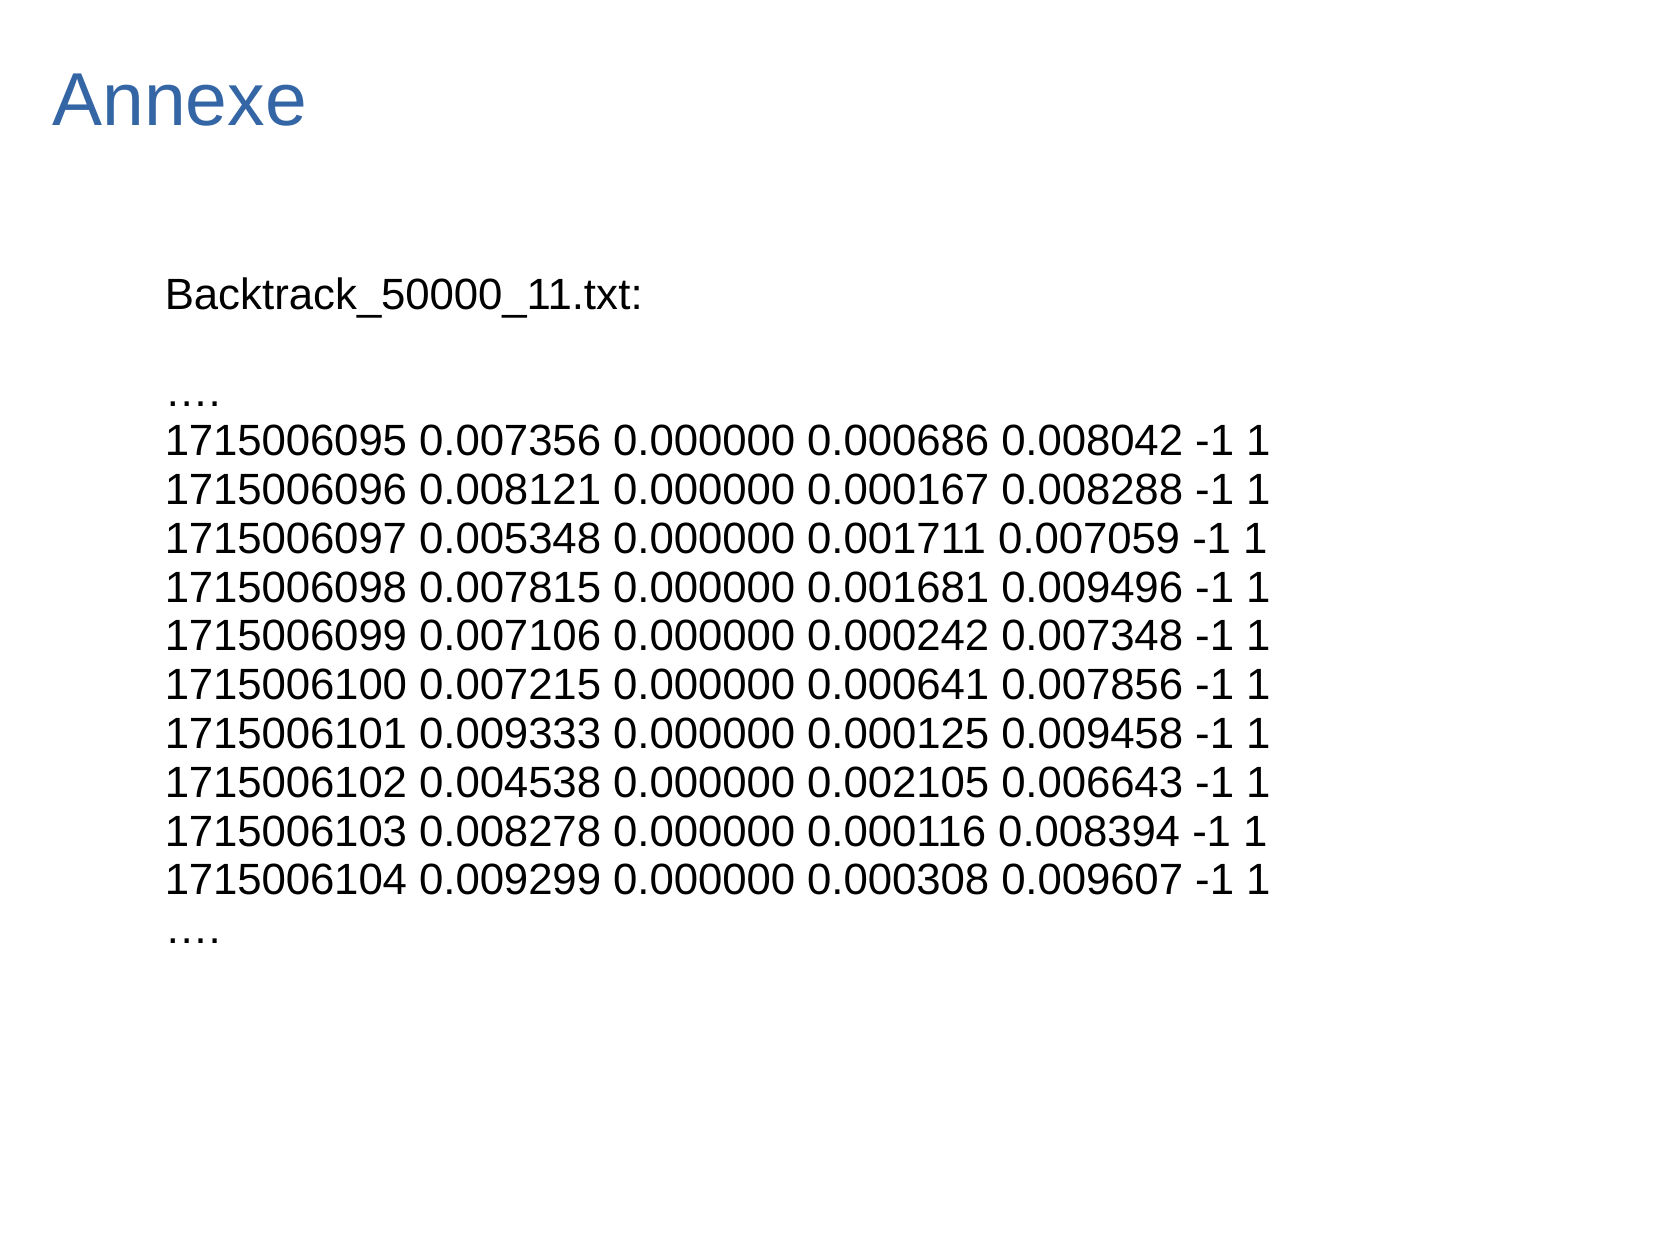

Annexe
Backtrack_50000_11.txt:
….
1715006095 0.007356 0.000000 0.000686 0.008042 -1 1
1715006096 0.008121 0.000000 0.000167 0.008288 -1 1
1715006097 0.005348 0.000000 0.001711 0.007059 -1 1
1715006098 0.007815 0.000000 0.001681 0.009496 -1 1
1715006099 0.007106 0.000000 0.000242 0.007348 -1 1
1715006100 0.007215 0.000000 0.000641 0.007856 -1 1
1715006101 0.009333 0.000000 0.000125 0.009458 -1 1
1715006102 0.004538 0.000000 0.002105 0.006643 -1 1
1715006103 0.008278 0.000000 0.000116 0.008394 -1 1
1715006104 0.009299 0.000000 0.000308 0.009607 -1 1
….